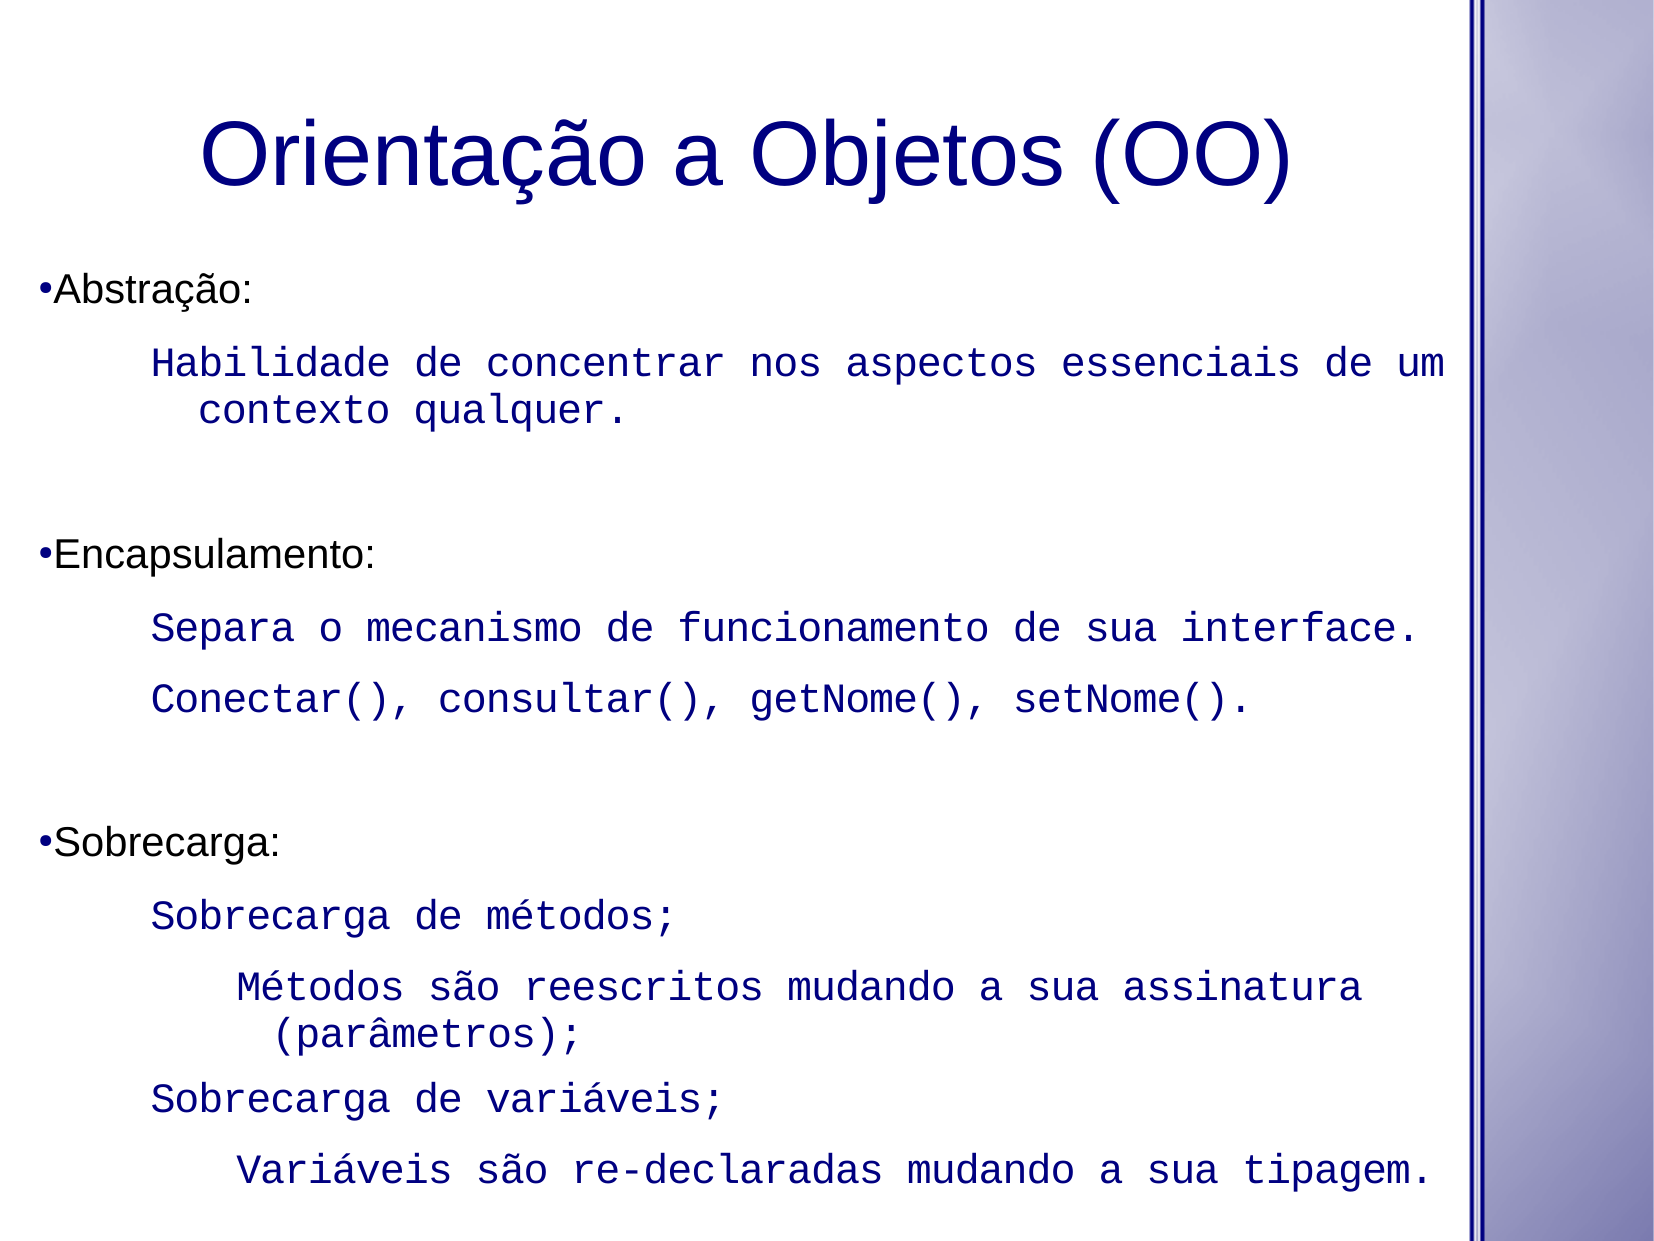

# Orientação a Objetos (OO)
Abstração:
Habilidade de concentrar nos aspectos essenciais de um contexto qualquer.
Encapsulamento:
Separa o mecanismo de funcionamento de sua interface.
Conectar(), consultar(), getNome(), setNome().
Sobrecarga:
Sobrecarga de métodos;
Métodos são reescritos mudando a sua assinatura (parâmetros);
Sobrecarga de variáveis;
Variáveis são re-declaradas mudando a sua tipagem.